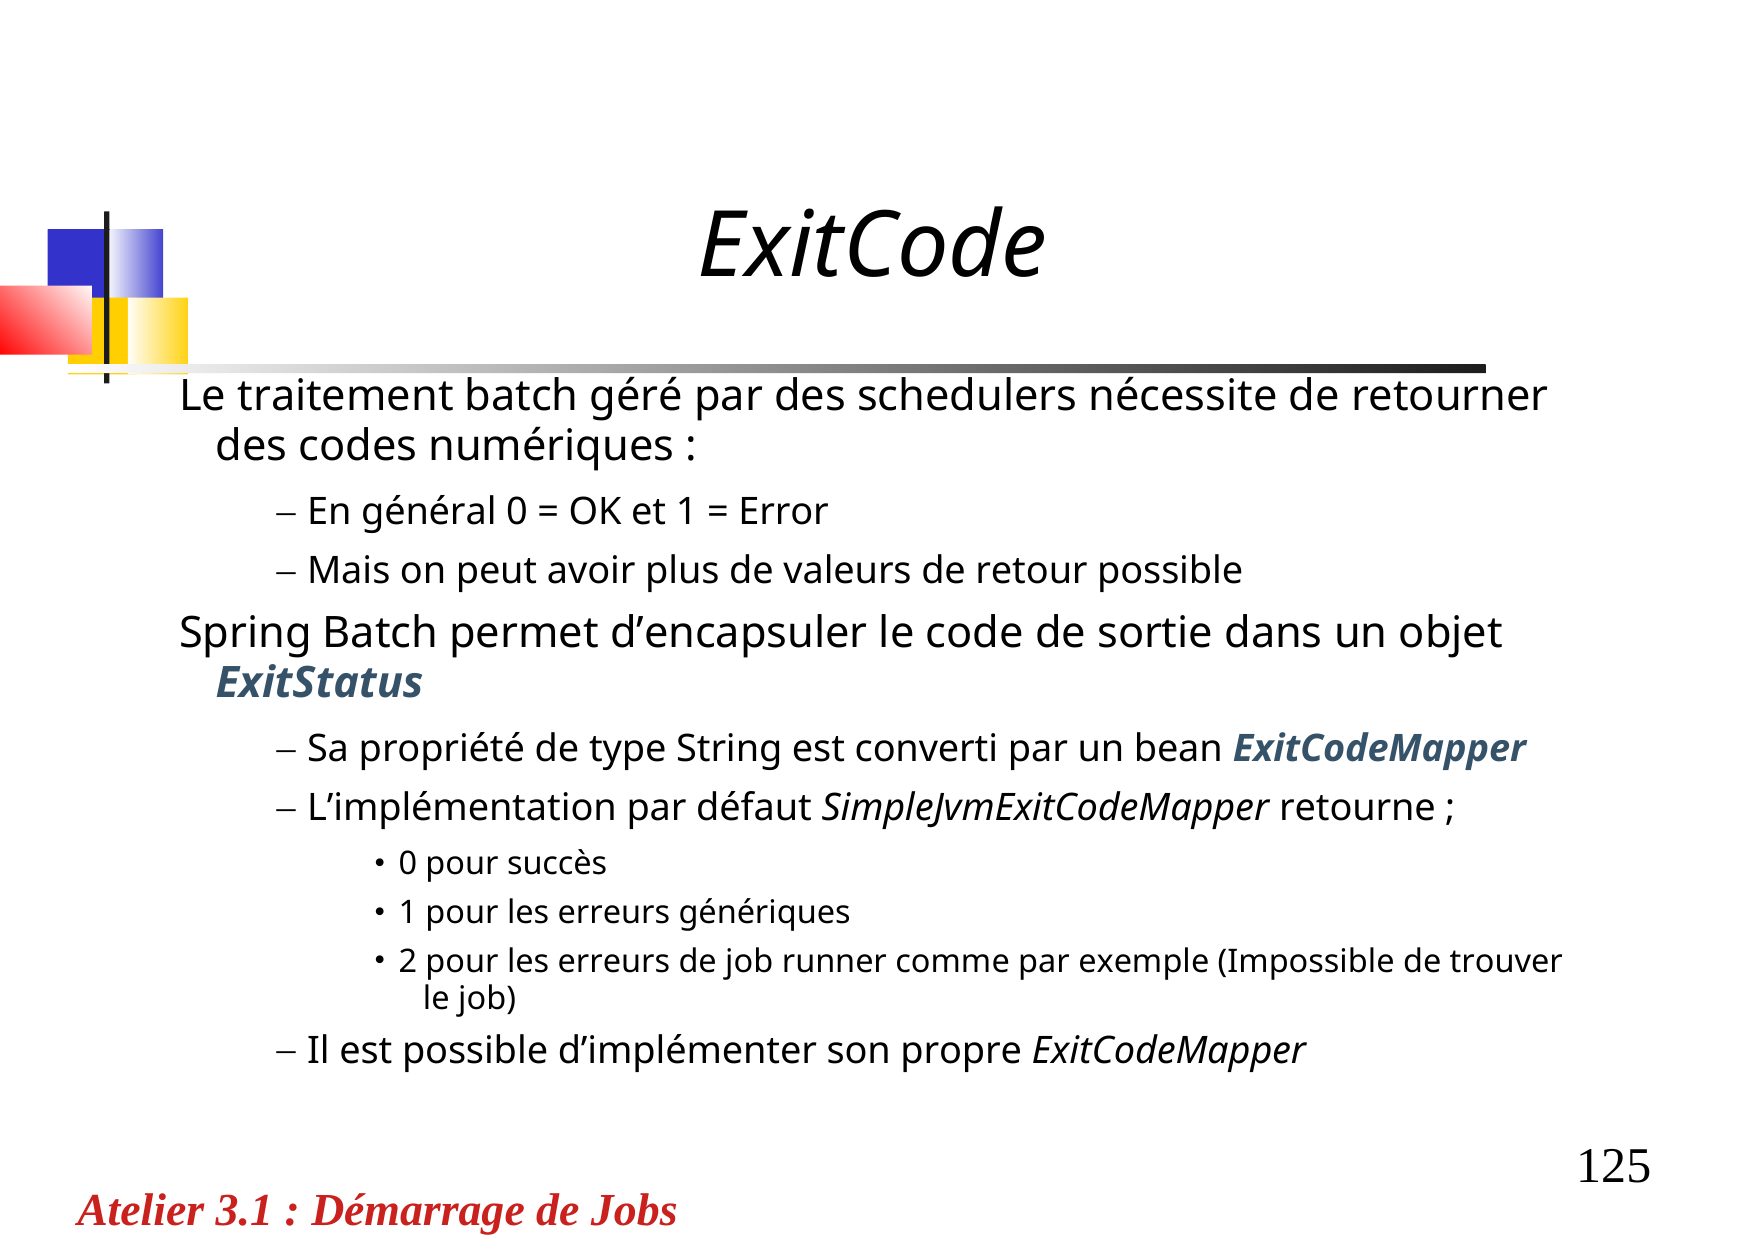

# ExitCode
Le traitement batch géré par des schedulers nécessite de retourner des codes numériques :
En général 0 = OK et 1 = Error
Mais on peut avoir plus de valeurs de retour possible
Spring Batch permet d’encapsuler le code de sortie dans un objet ExitStatus
Sa propriété de type String est converti par un bean ExitCodeMapper
L’implémentation par défaut SimpleJvmExitCodeMapper retourne ;
0 pour succès
1 pour les erreurs génériques
2 pour les erreurs de job runner comme par exemple (Impossible de trouver le job)
Il est possible d’implémenter son propre ExitCodeMapper
Atelier 3.1 : Démarrage de Jobs